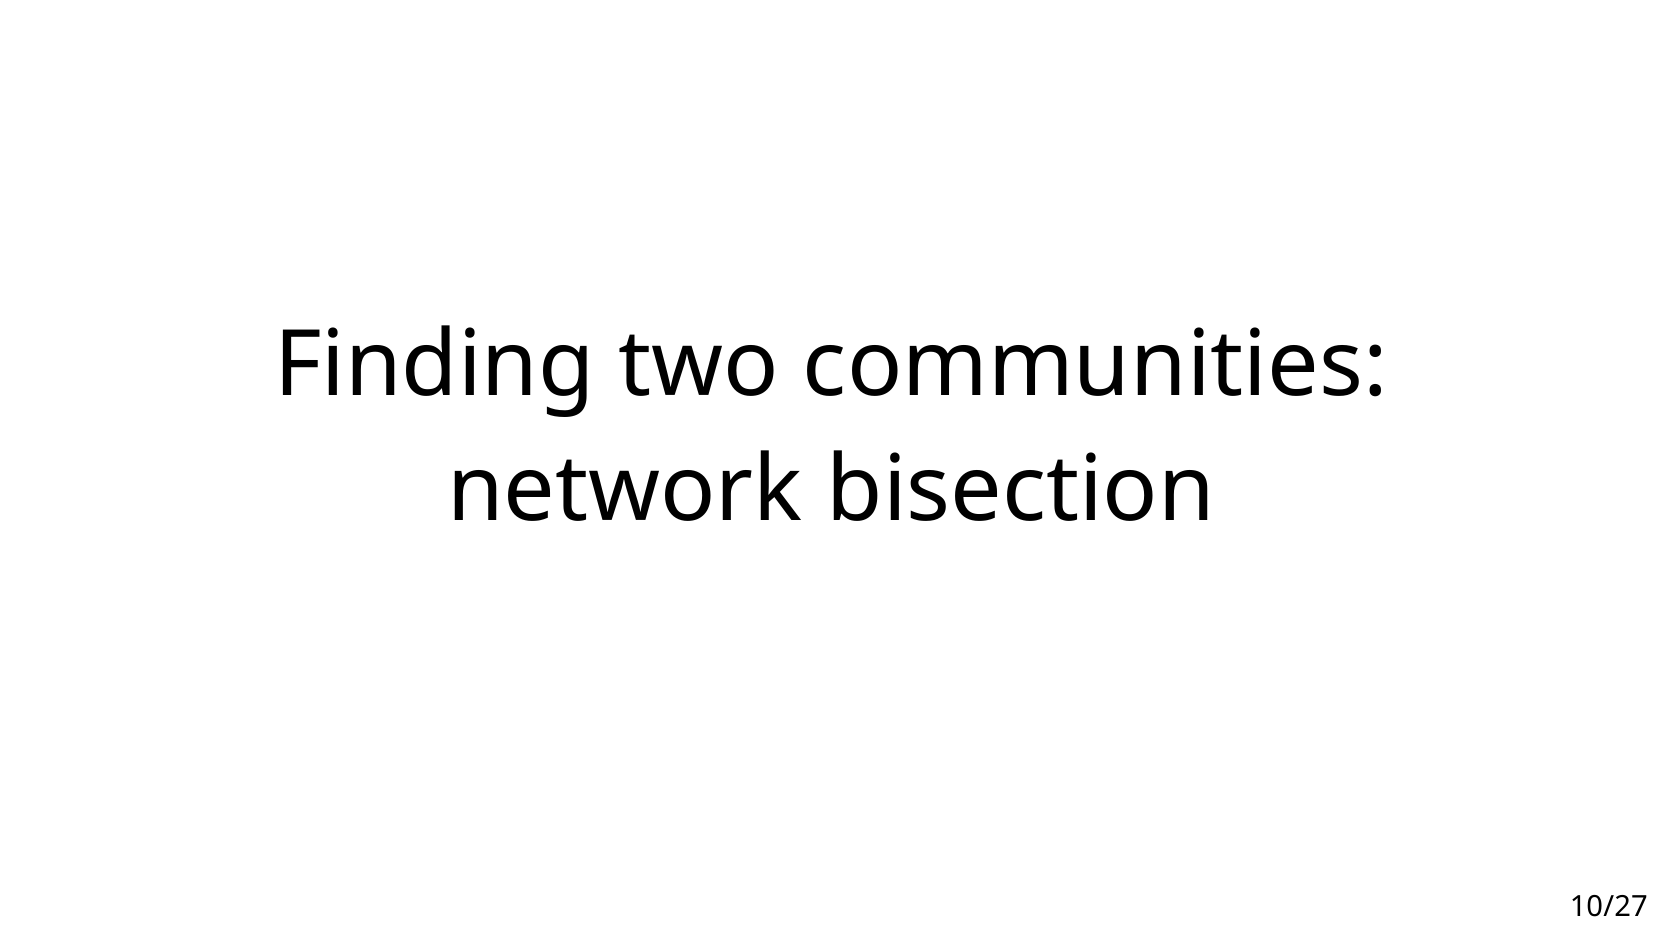

# Finding two communities: network bisection
10